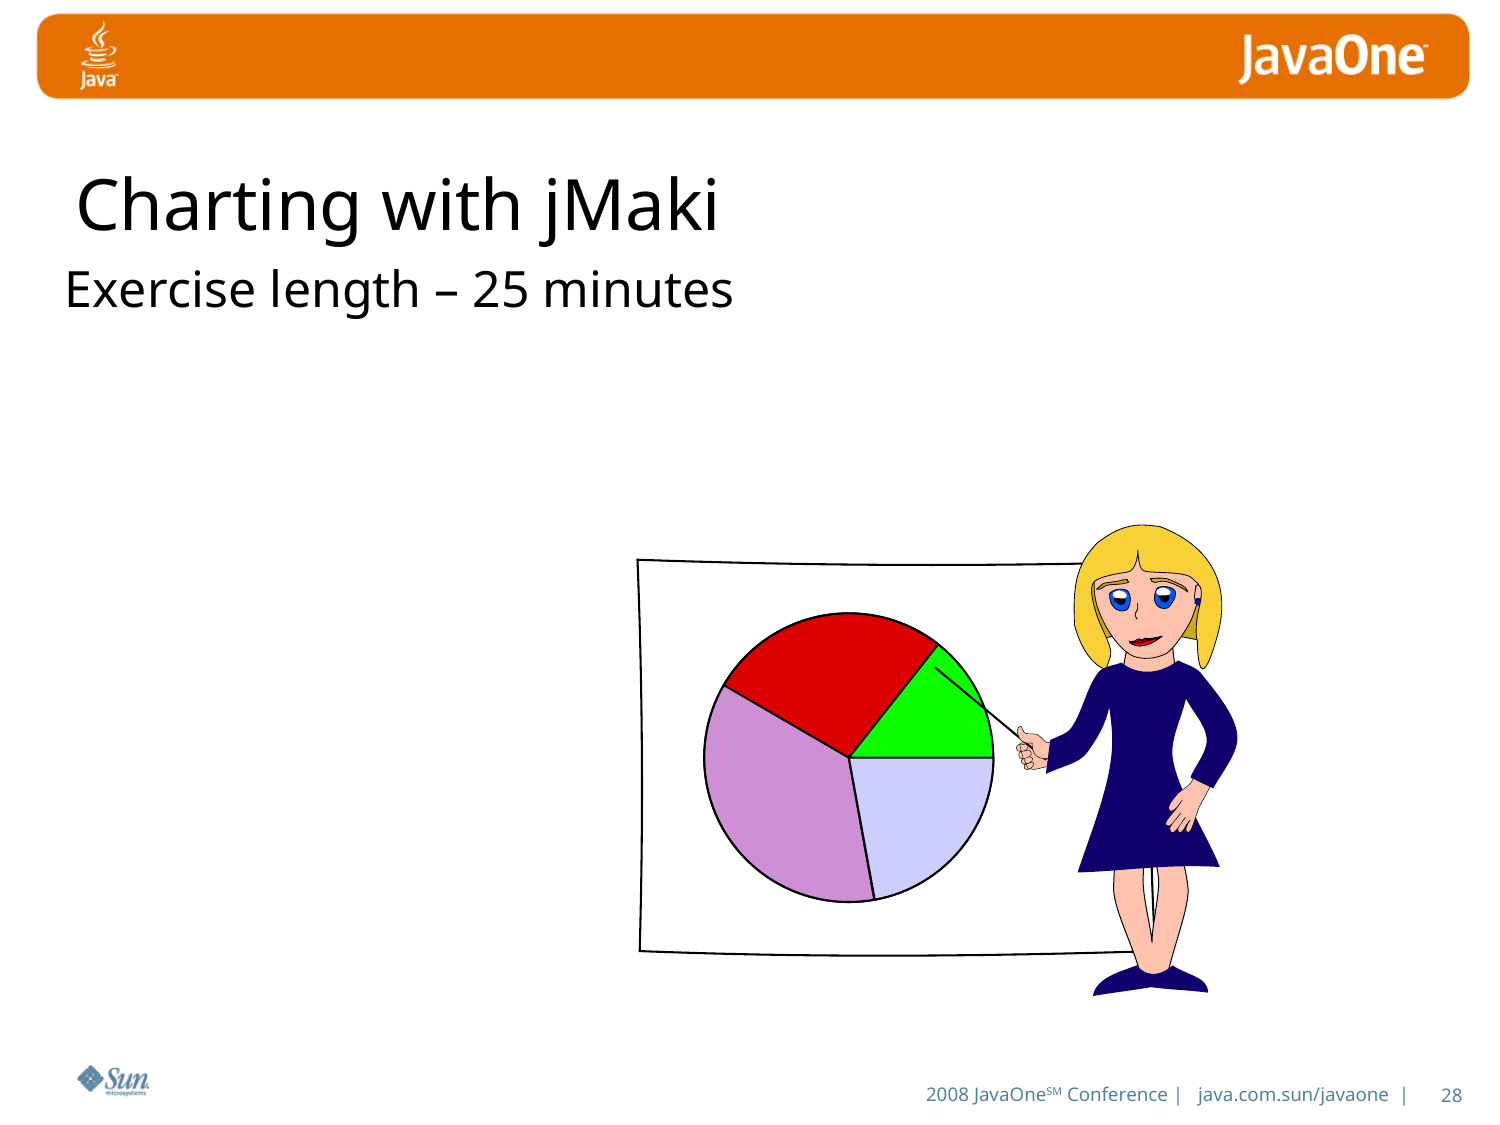

# Charting with jMaki
Exercise length – 25 minutes